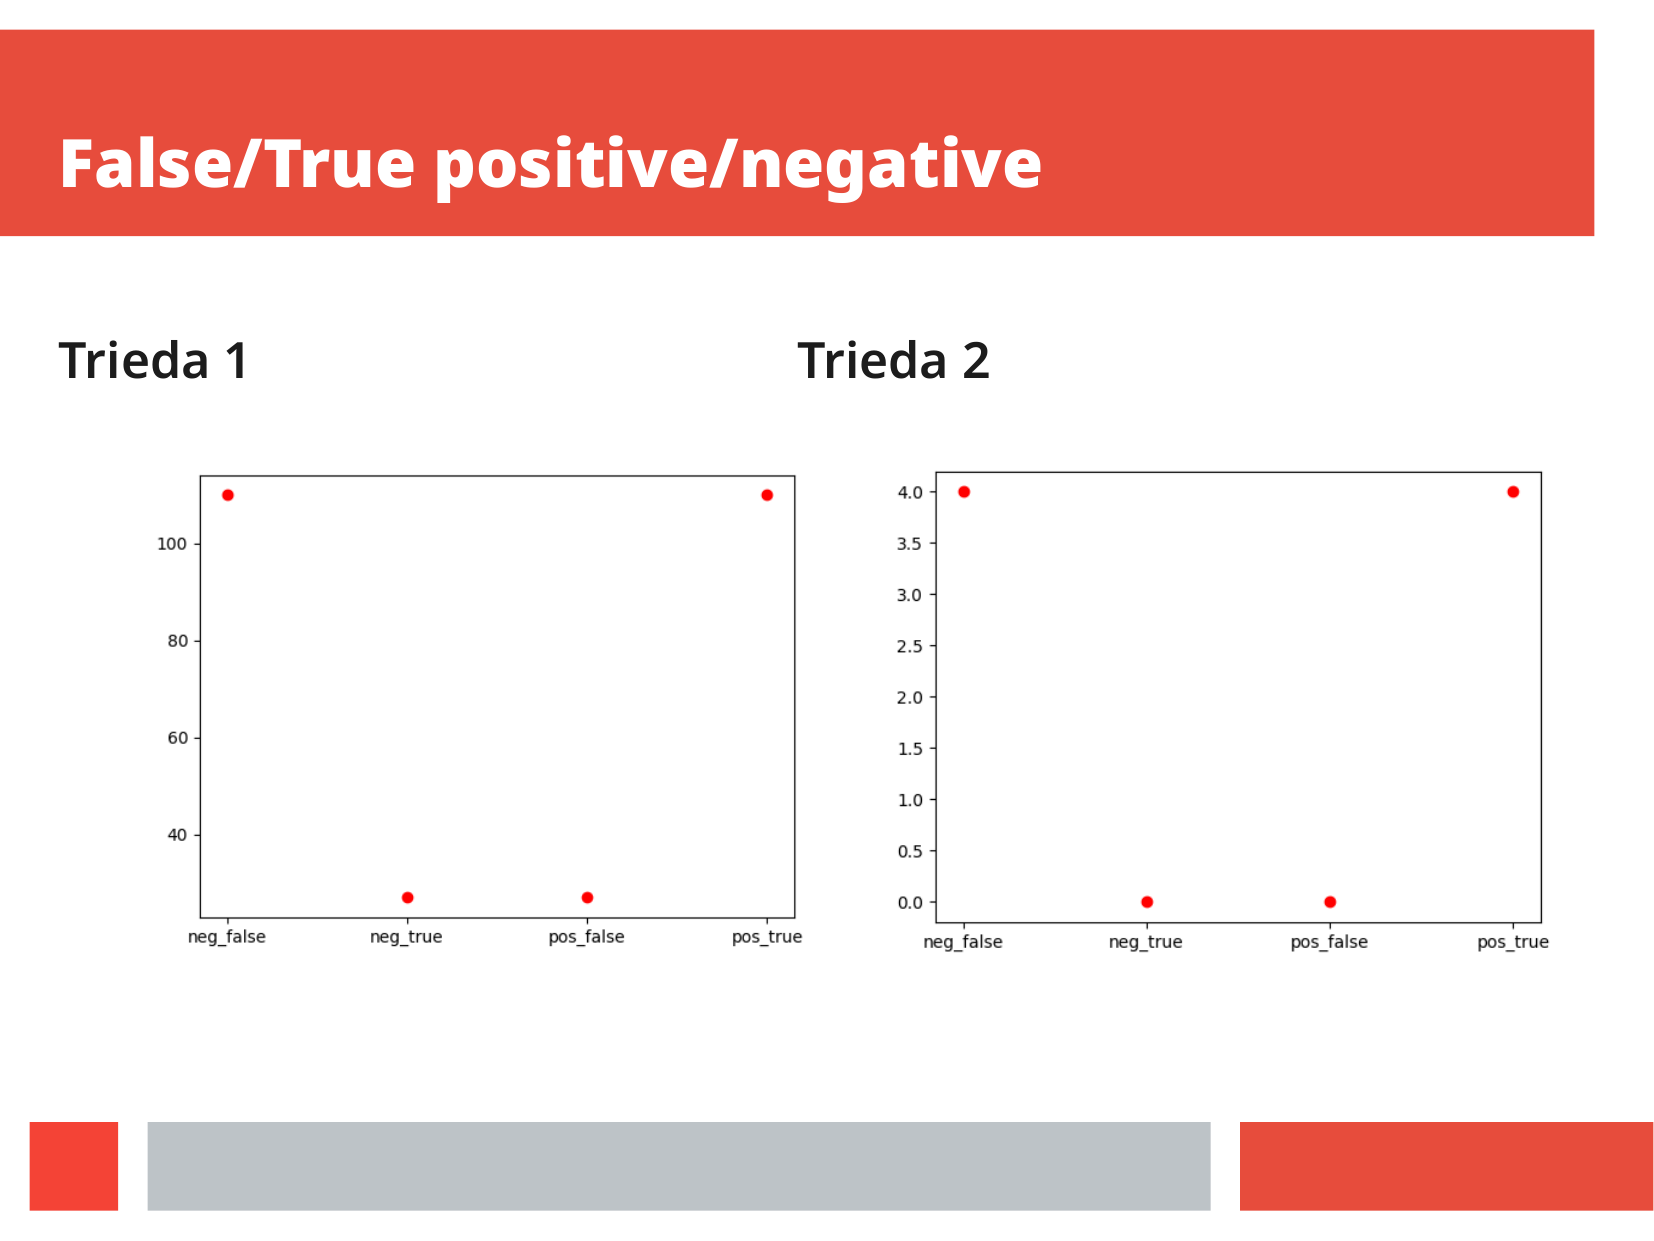

# False/True positive/negative
Trieda 1								Trieda 2